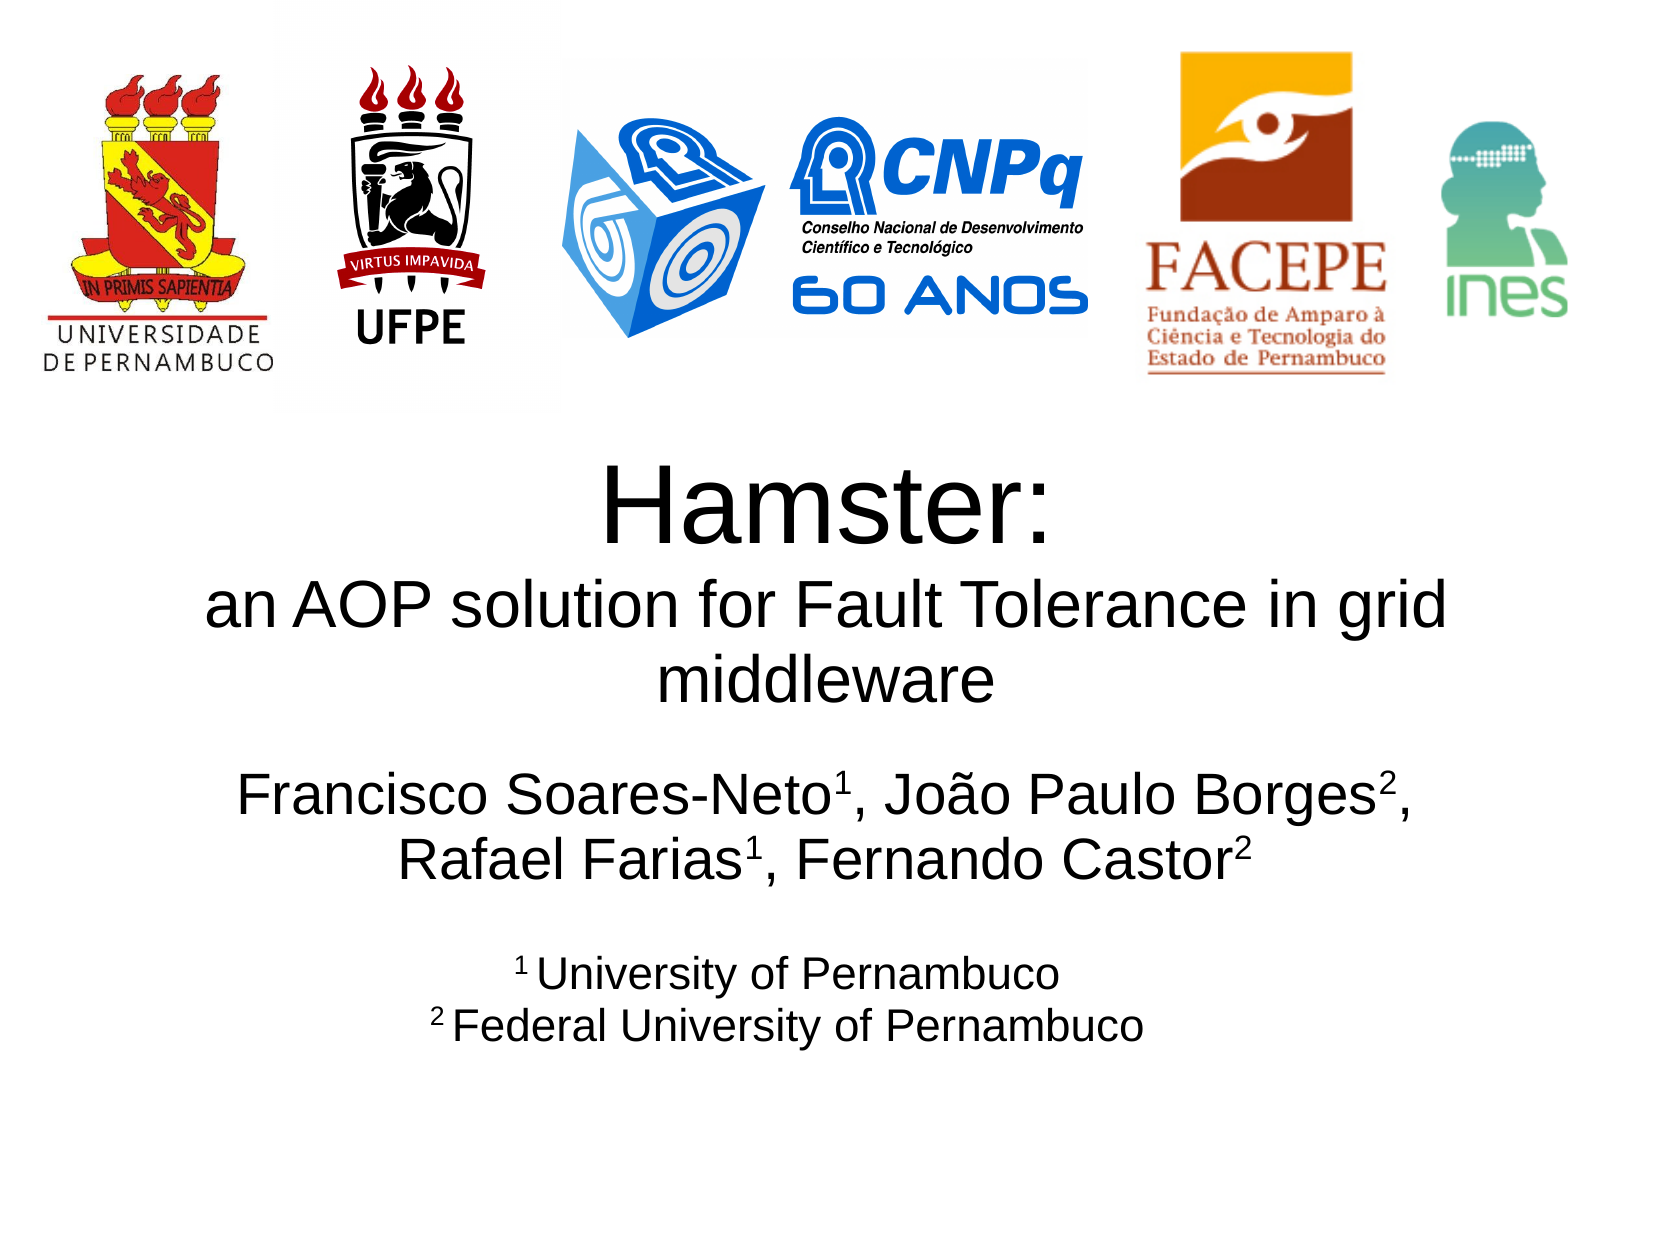

# Hamster:
an AOP solution for Fault Tolerance in grid middleware
Francisco Soares-Neto1, João Paulo Borges2, Rafael Farias1, Fernando Castor2
1 University of Pernambuco
2 Federal University of Pernambuco